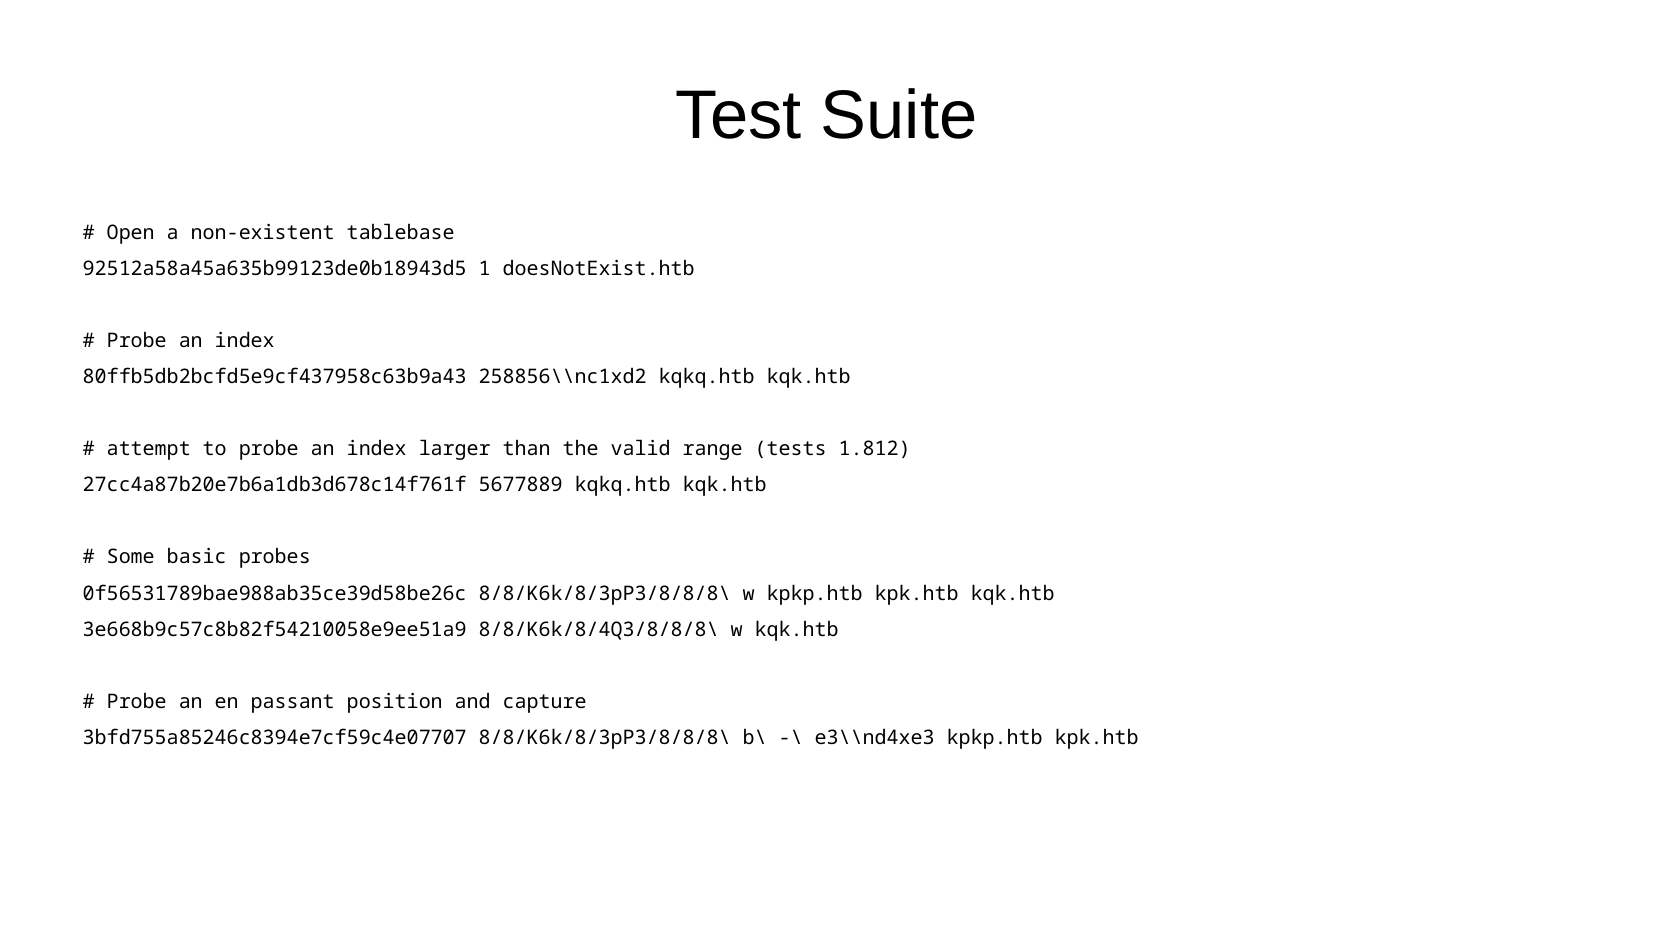

# Test Suite
# Open a non-existent tablebase
92512a58a45a635b99123de0b18943d5 1 doesNotExist.htb
# Probe an index
80ffb5db2bcfd5e9cf437958c63b9a43 258856\\nc1xd2 kqkq.htb kqk.htb
# attempt to probe an index larger than the valid range (tests 1.812)
27cc4a87b20e7b6a1db3d678c14f761f 5677889 kqkq.htb kqk.htb
# Some basic probes
0f56531789bae988ab35ce39d58be26c 8/8/K6k/8/3pP3/8/8/8\ w kpkp.htb kpk.htb kqk.htb
3e668b9c57c8b82f54210058e9ee51a9 8/8/K6k/8/4Q3/8/8/8\ w kqk.htb
# Probe an en passant position and capture
3bfd755a85246c8394e7cf59c4e07707 8/8/K6k/8/3pP3/8/8/8\ b\ -\ e3\\nd4xe3 kpkp.htb kpk.htb